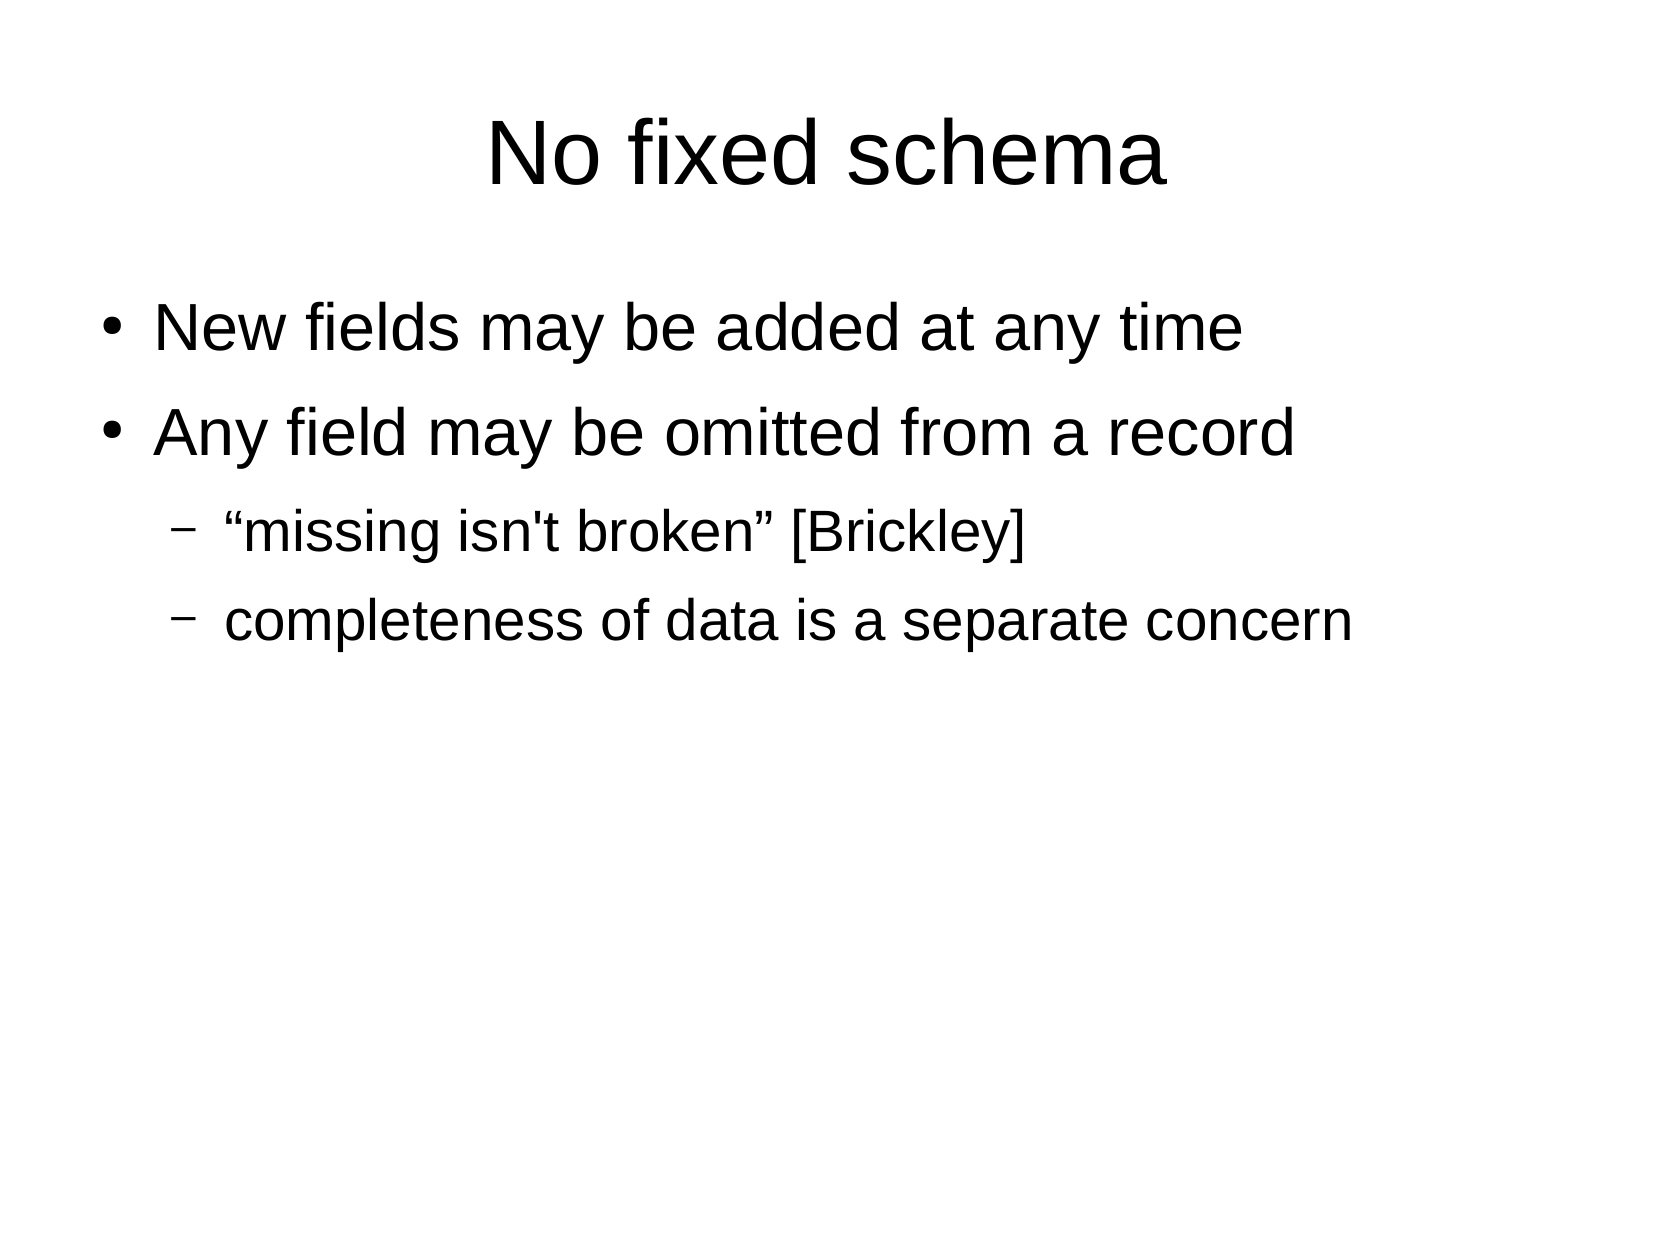

# No fixed schema
New fields may be added at any time
Any field may be omitted from a record
“missing isn't broken” [Brickley]
completeness of data is a separate concern